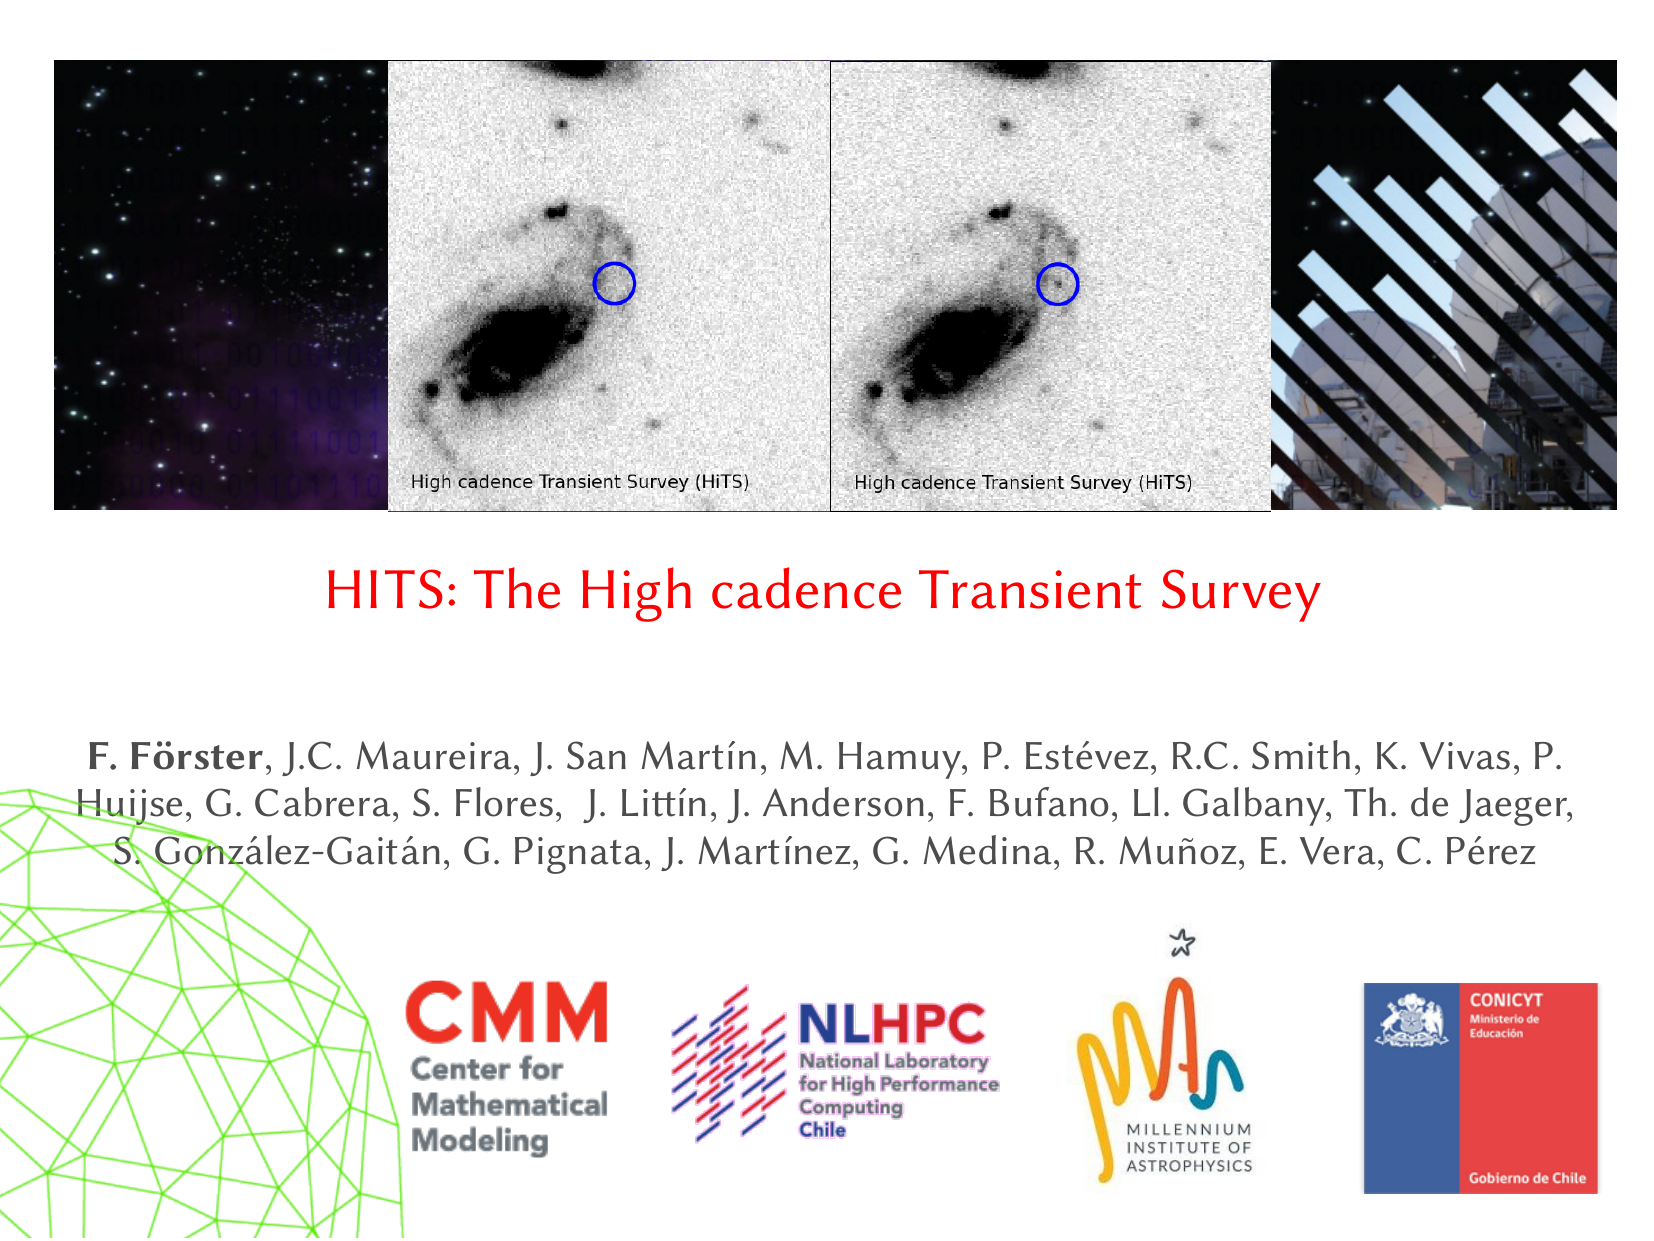

HITS: The High cadence Transient Survey
F. Förster, J.C. Maureira, J. San Martín, M. Hamuy, P. Estévez, R.C. Smith, K. Vivas, P. Huijse, G. Cabrera, S. Flores, J. Littín, J. Anderson, F. Bufano, Ll. Galbany, Th. de Jaeger, S. González-Gaitán, G. Pignata, J. Martínez, G. Medina, R. Muñoz, E. Vera, C. Pérez